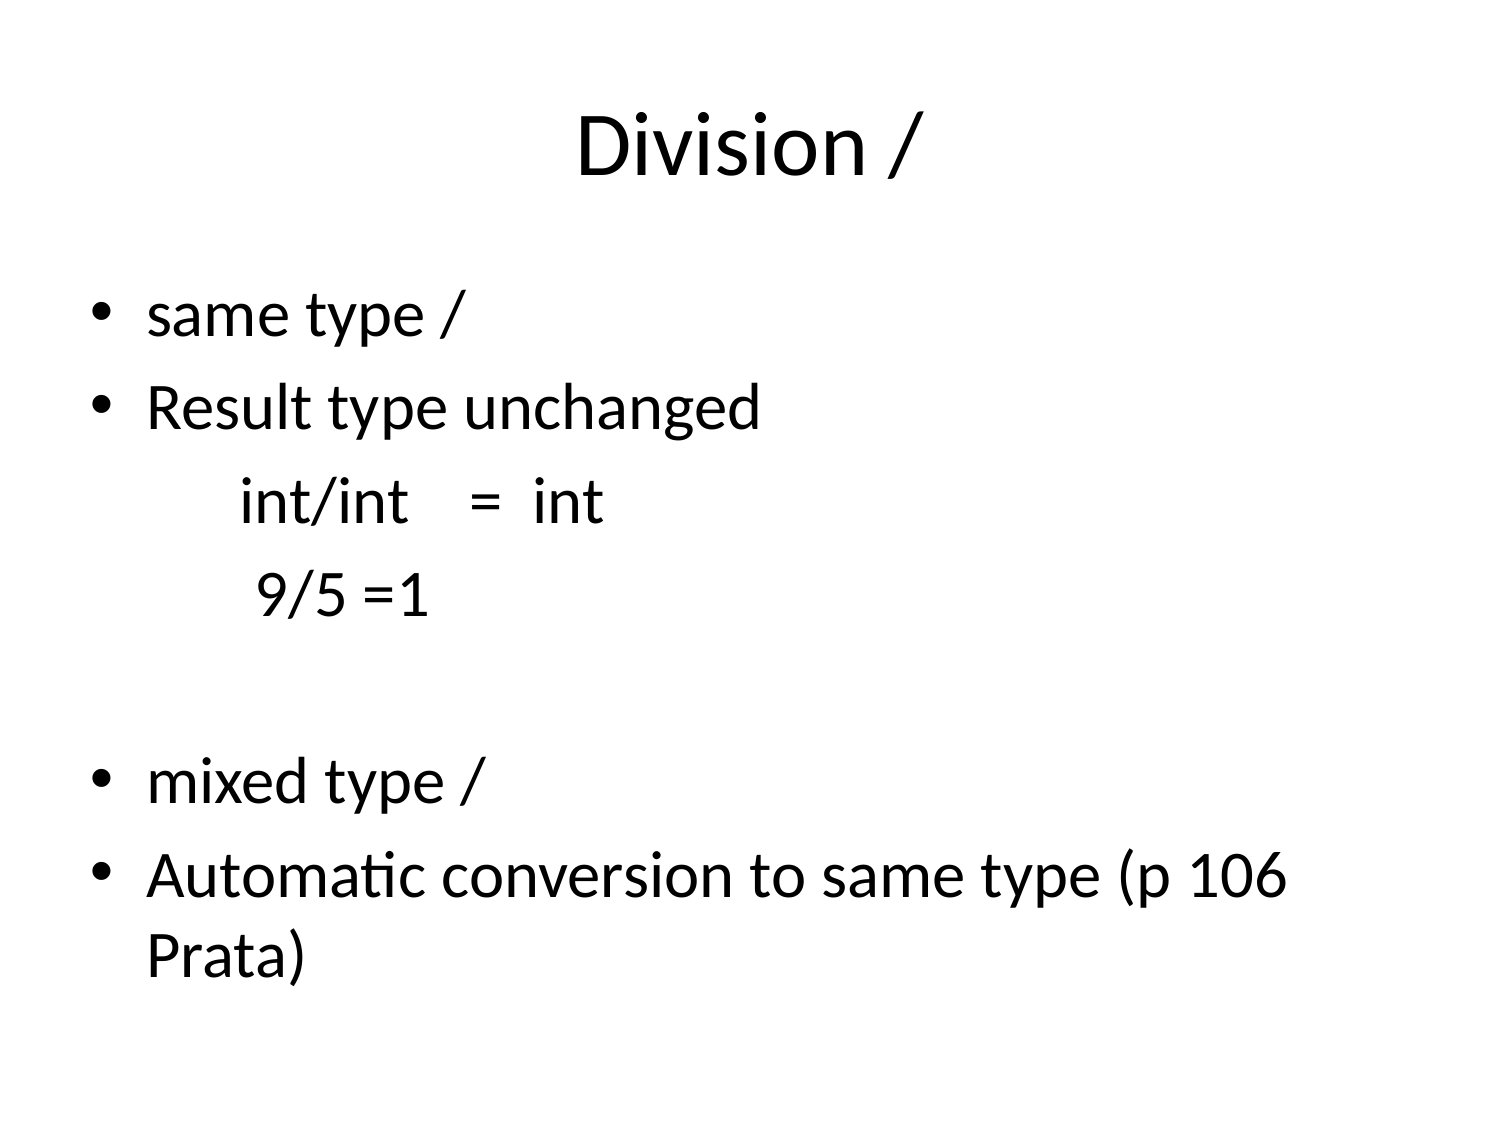

# Division /
same type /
Result type unchanged
	int/int = int
	 9/5 =1
mixed type /
Automatic conversion to same type (p 106 Prata)